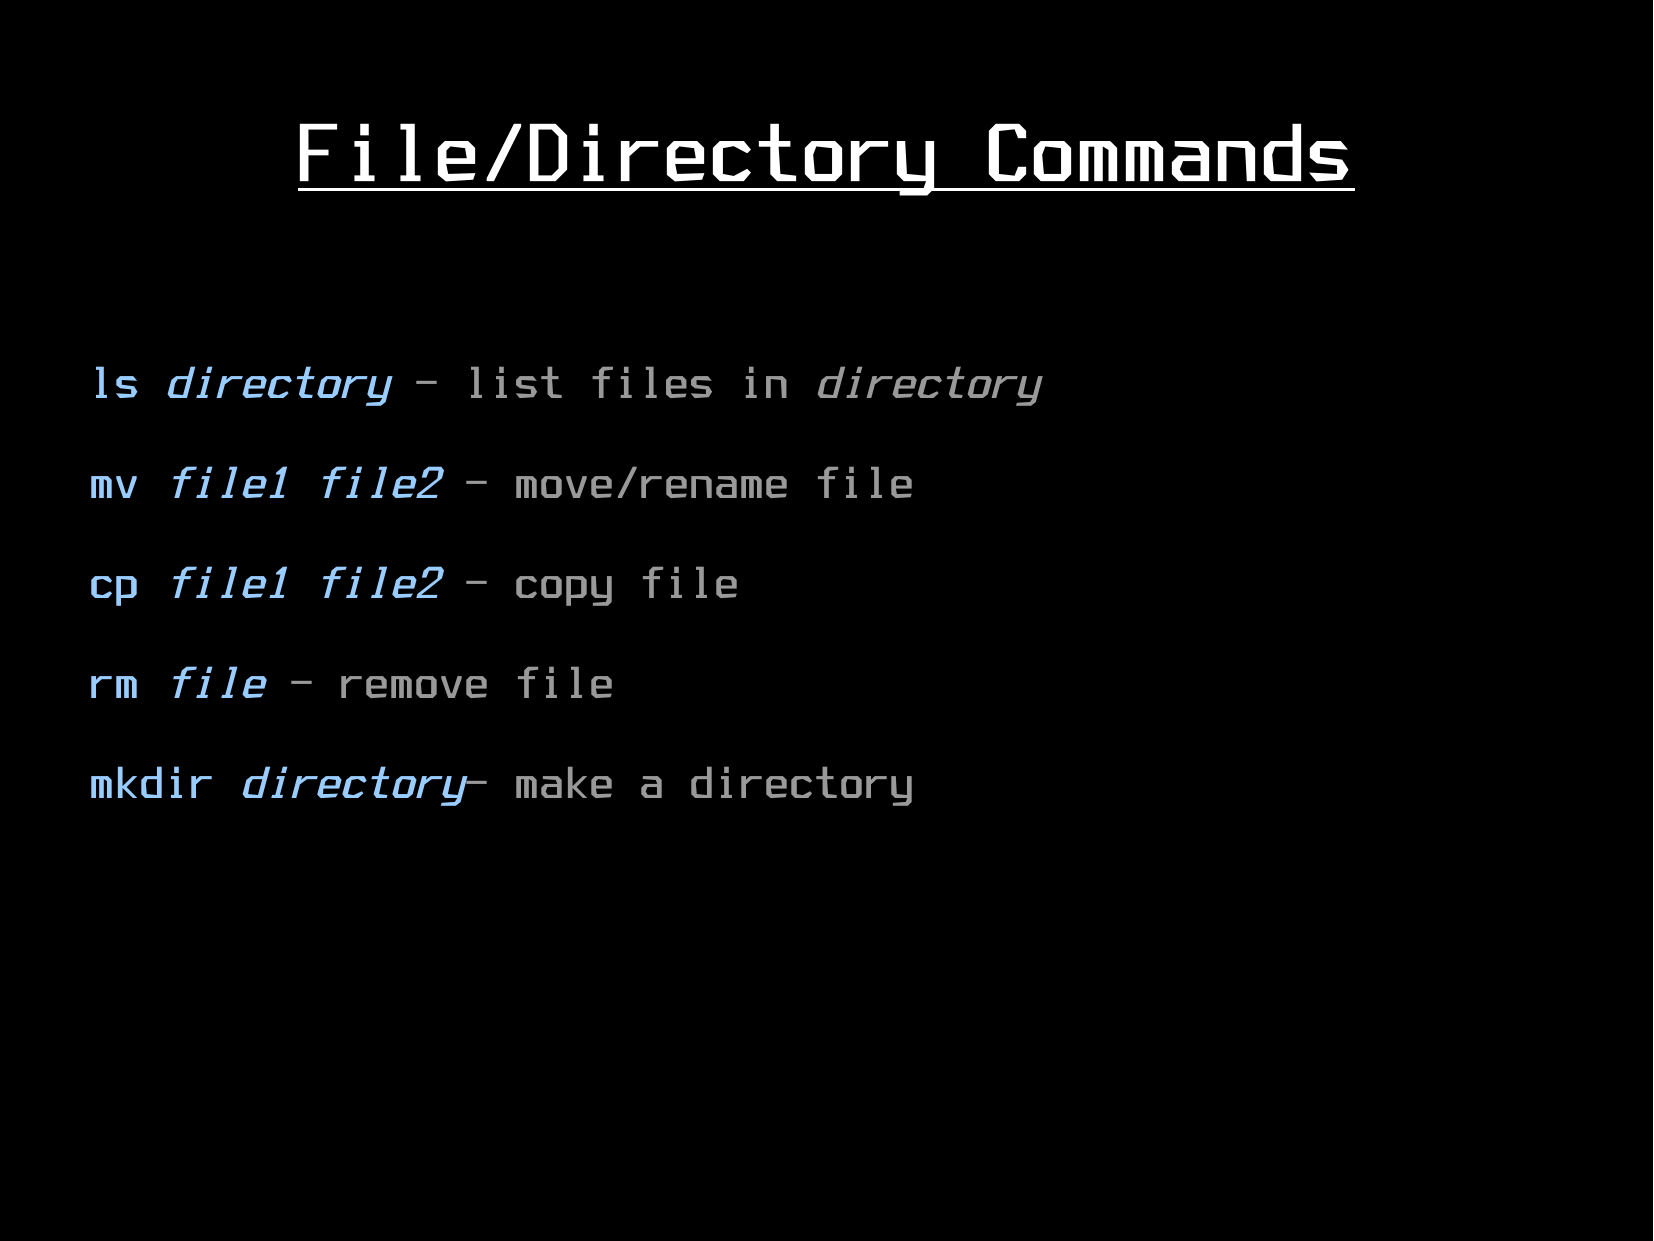

# File/Directory Commands
ls directory - list files in directory
mv file1 file2 - move/rename file
cp file1 file2 - copy file
rm file - remove file
mkdir directory- make a directory